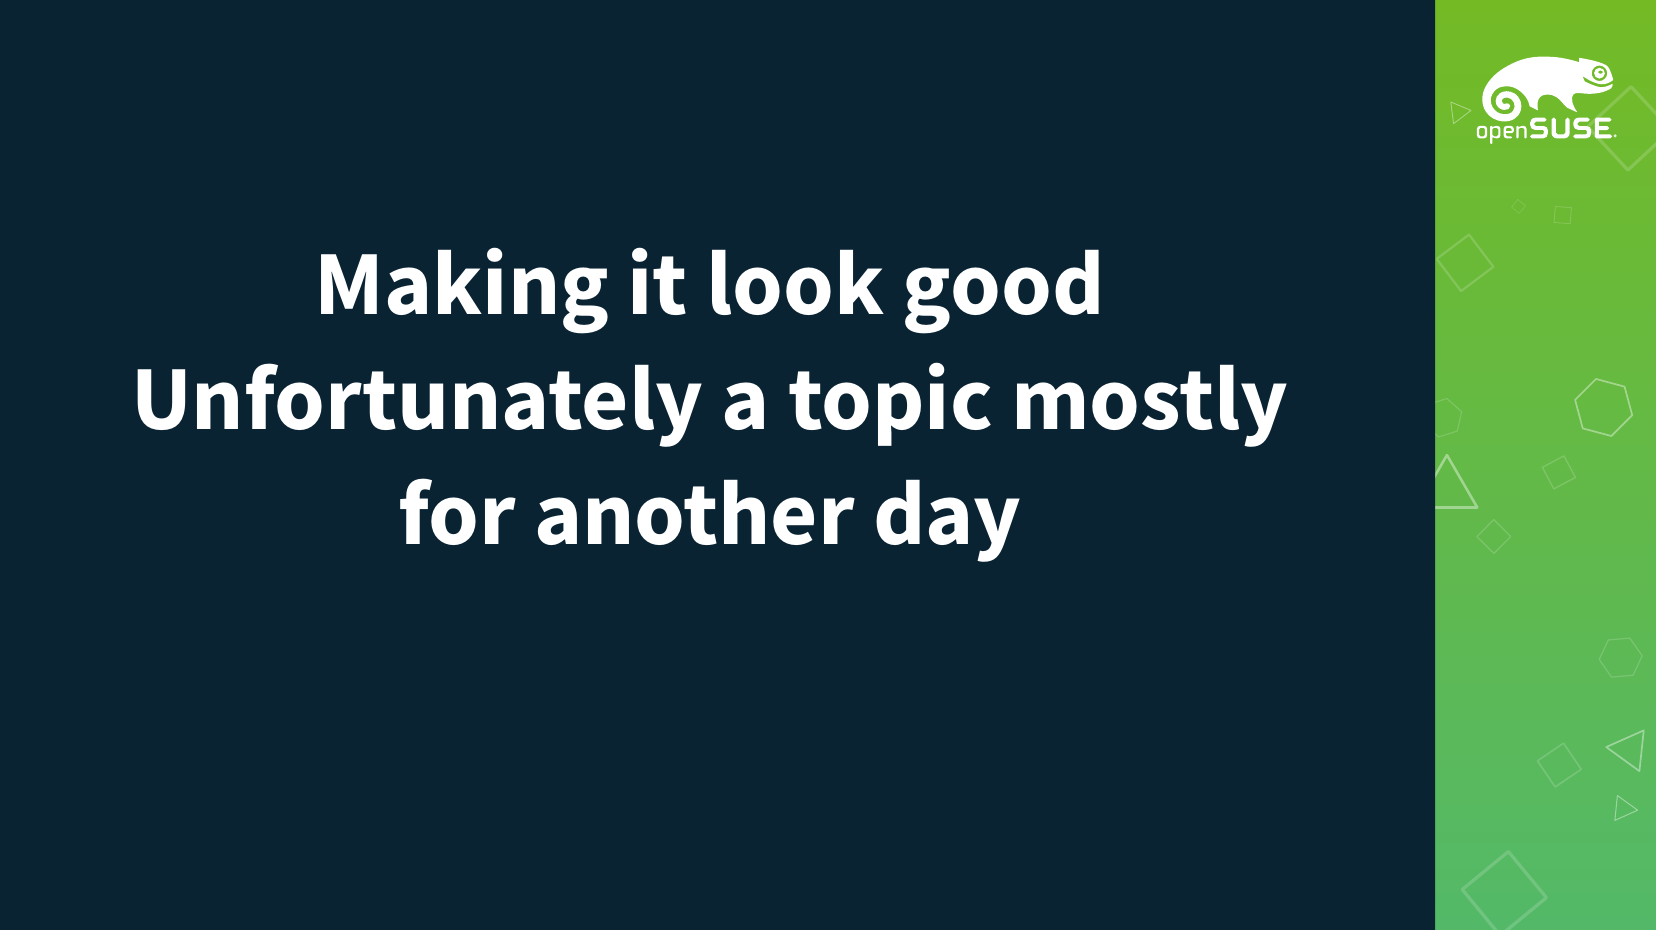

#
Making it look good Unfortunately a topic mostly for another day